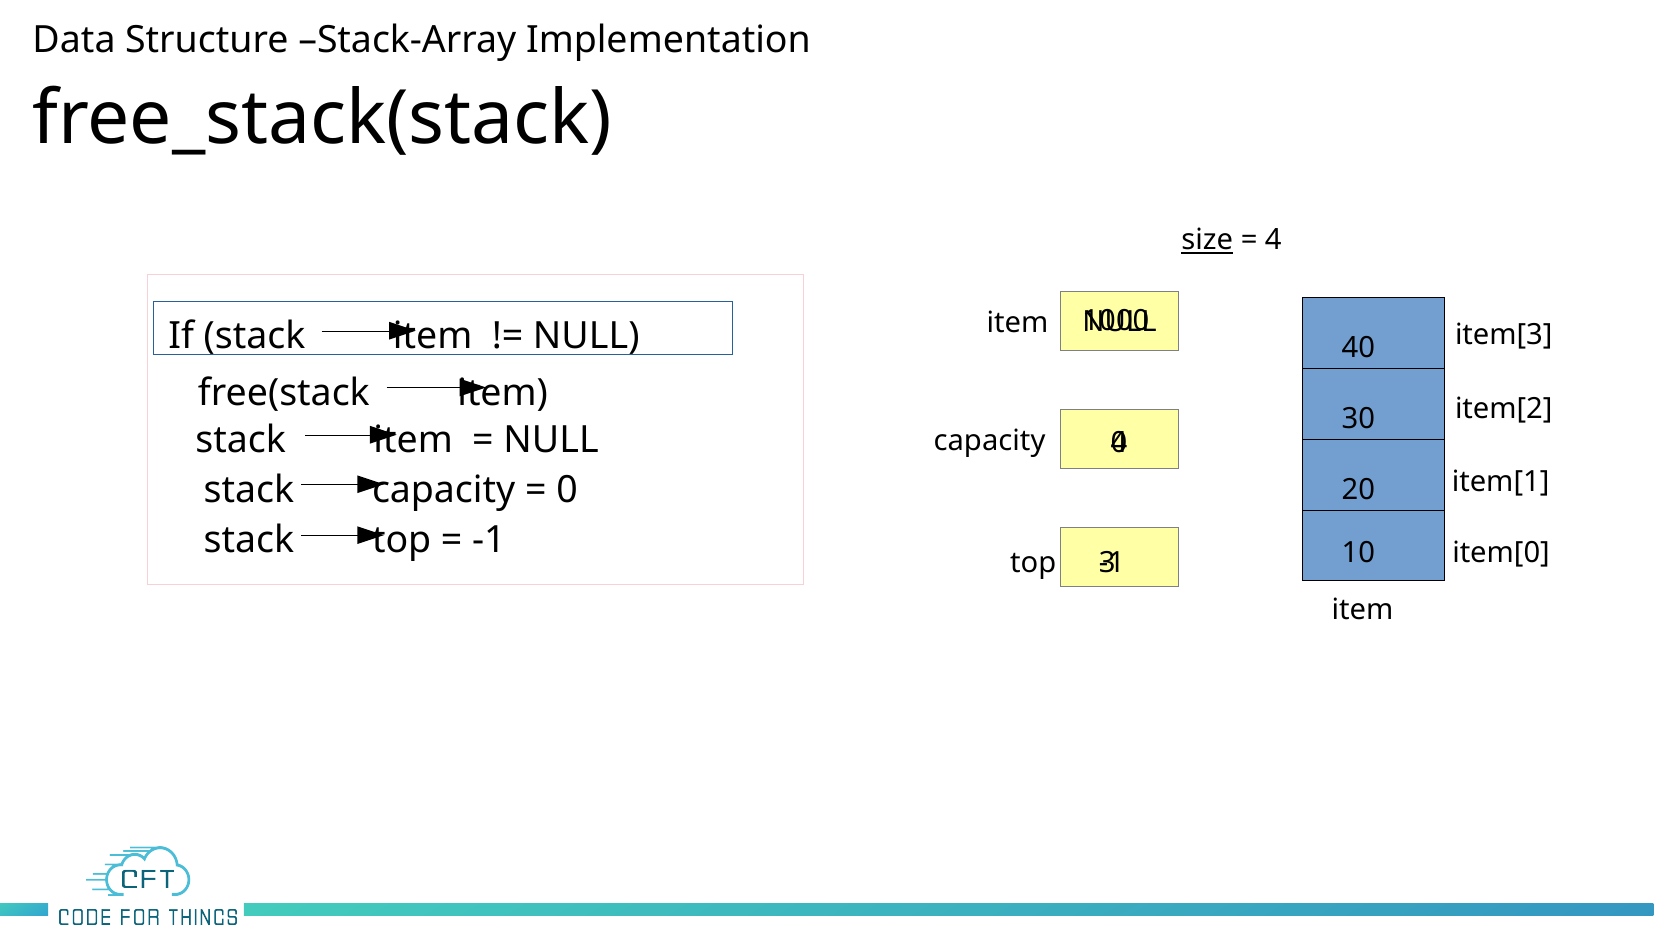

# Data Structure –Stack-Array Implementation free_stack(stack)
size = 4
item
 1000
 NULL
item[3]
item[2]
item[1]
item[0]
40
30
20
10
item
If (stack item != NULL)
free(stack item)
stack capacity = 0
stack top = -1
 stack item = NULL
capacity
4
0
top
3
-1